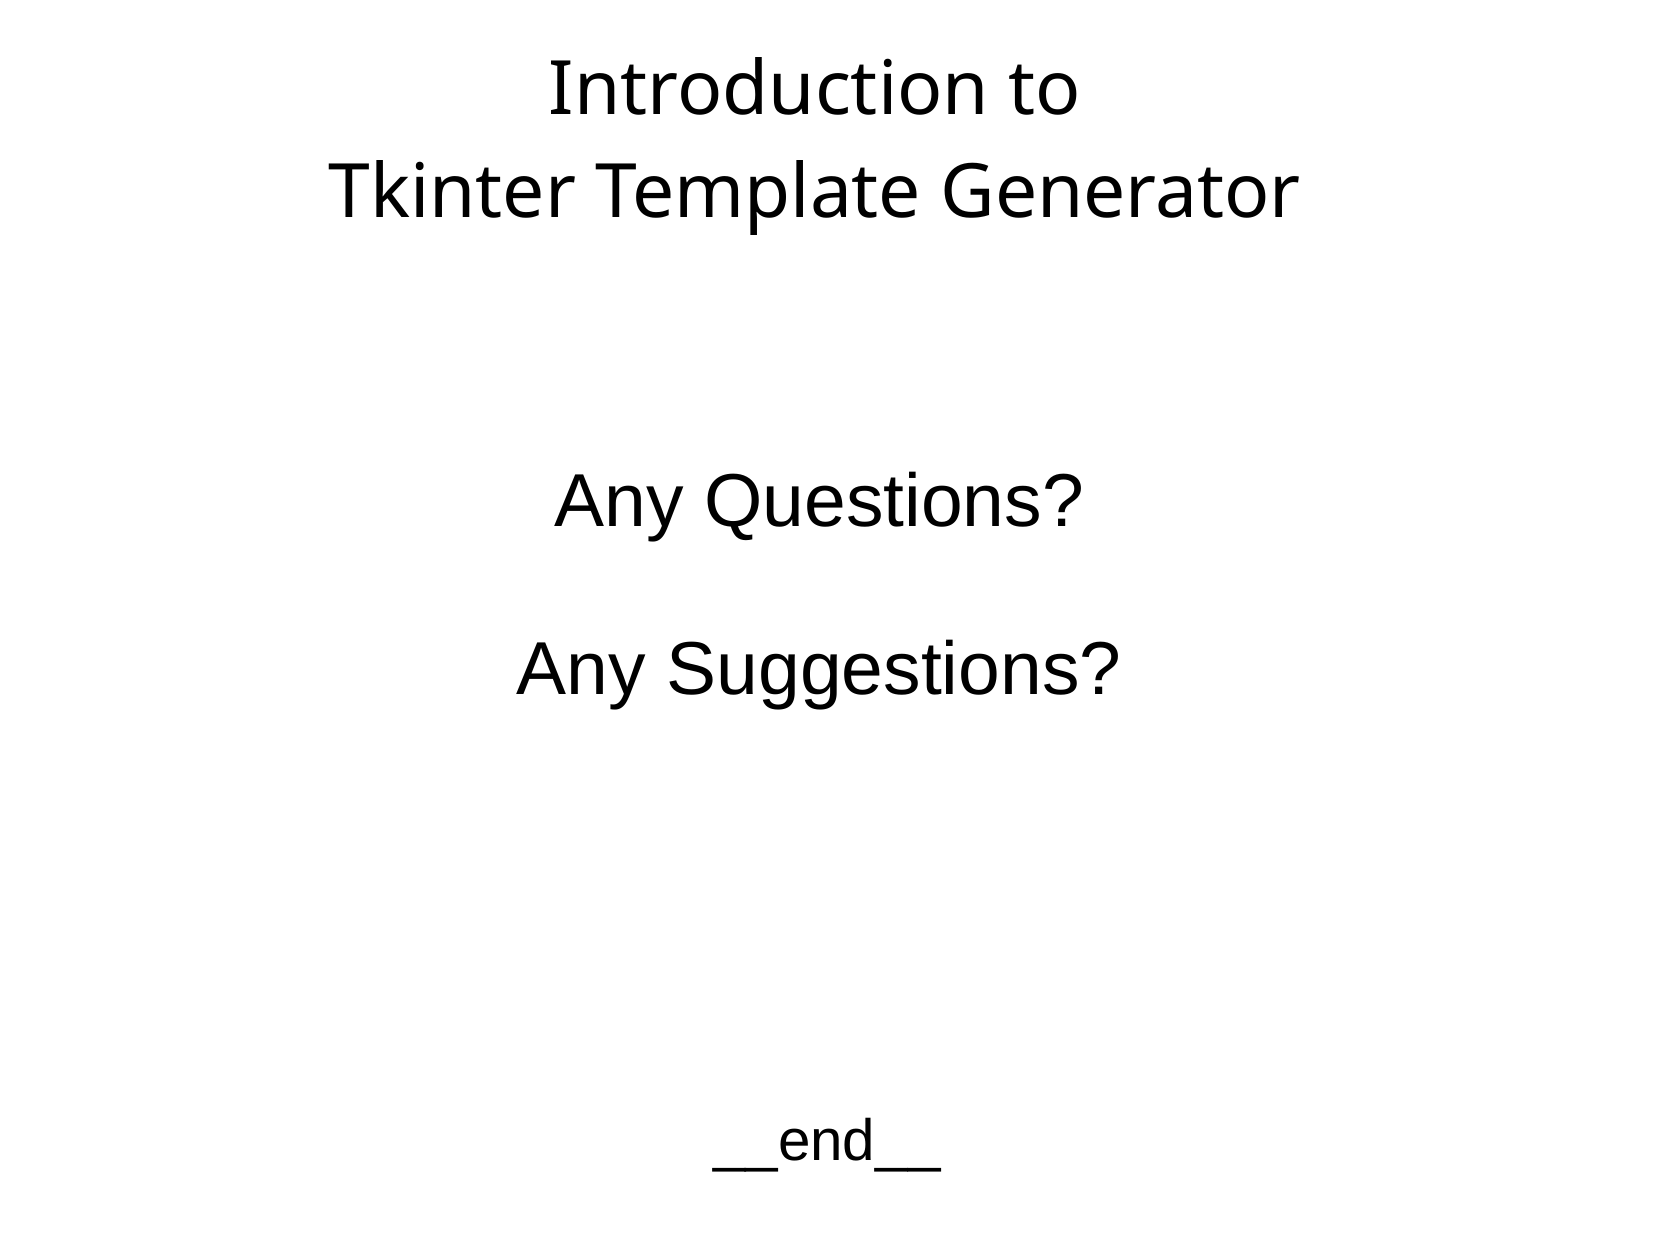

Introduction to
Tkinter Template Generator
# Any Questions? Any Suggestions?
__end__